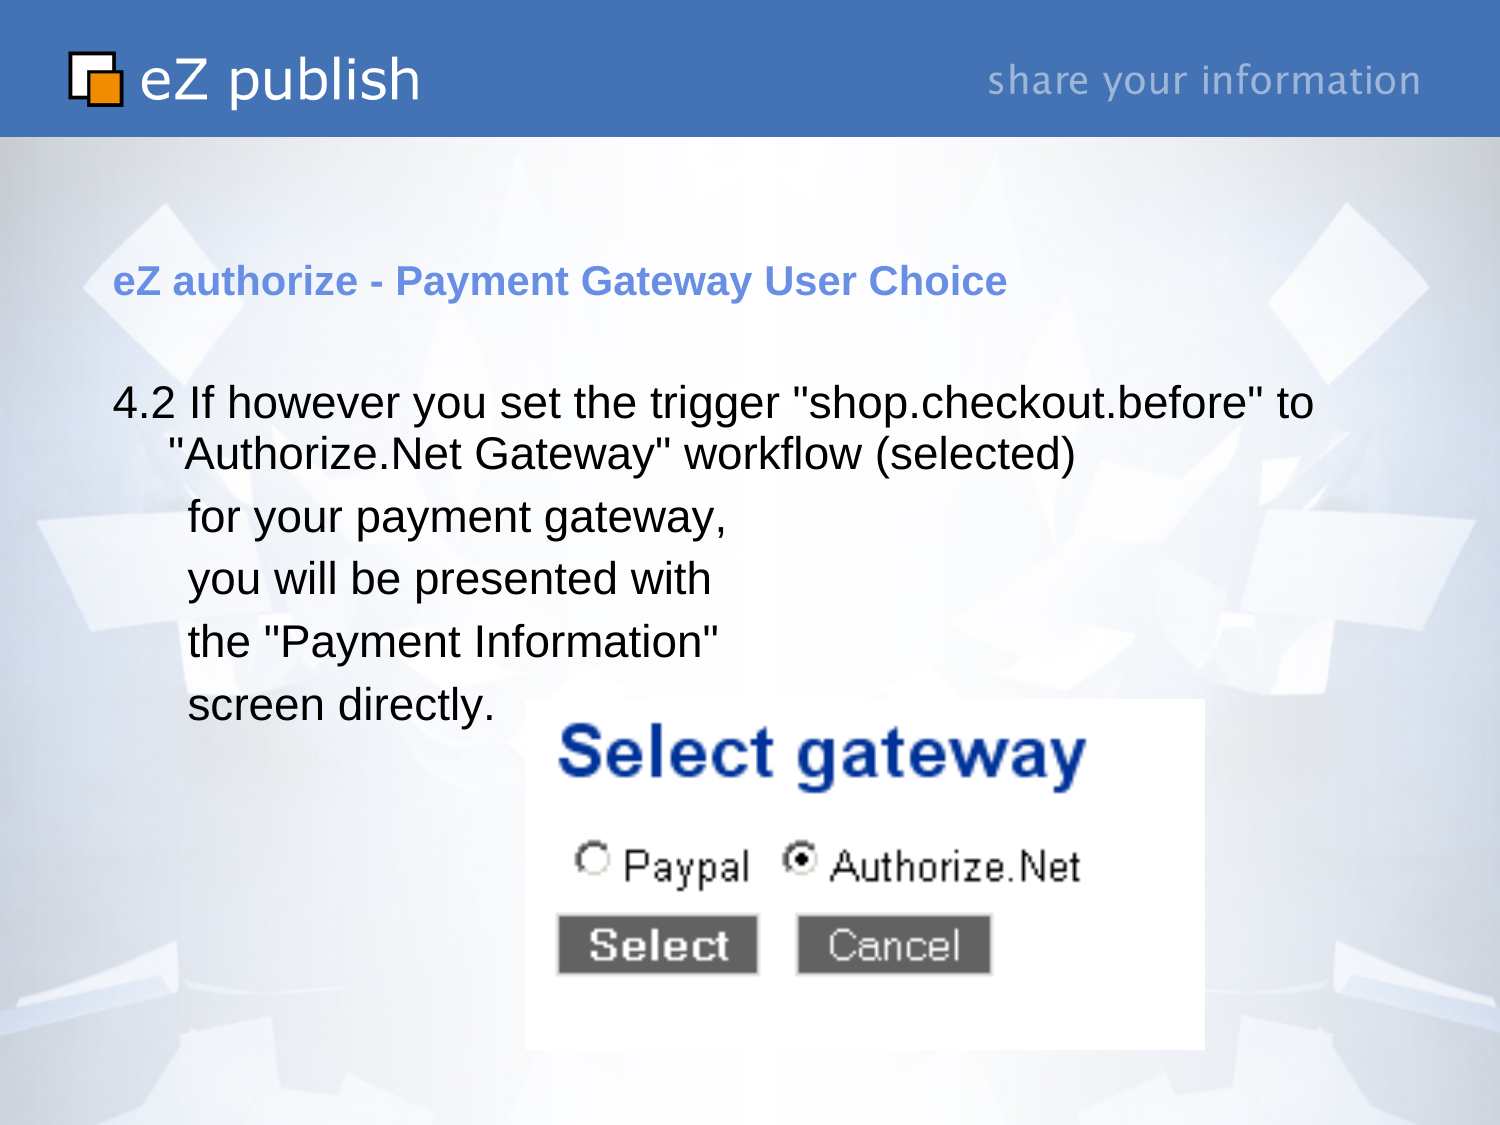

# eZ authorize - Payment Gateway User Choice
4.2 If however you set the trigger "shop.checkout.before" to "Authorize.Net Gateway" workflow (selected)
for your payment gateway,
you will be presented with
the "Payment Information"
screen directly.